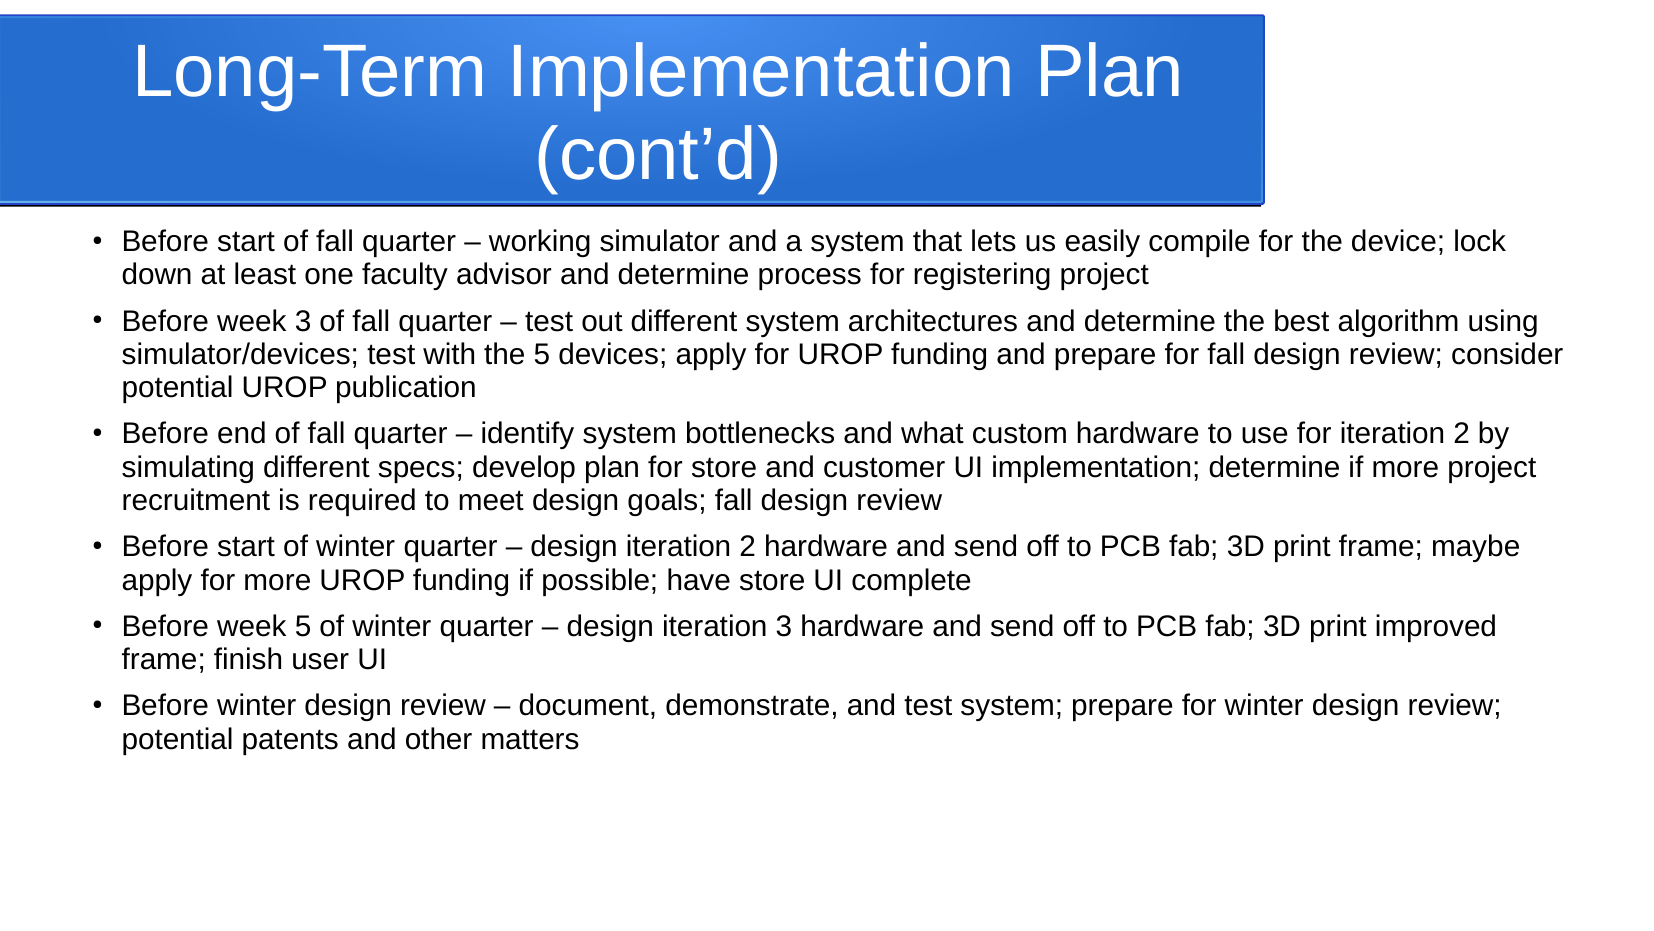

# Long-Term Implementation Plan (cont’d)
Before start of fall quarter – working simulator and a system that lets us easily compile for the device; lock down at least one faculty advisor and determine process for registering project
Before week 3 of fall quarter – test out different system architectures and determine the best algorithm using simulator/devices; test with the 5 devices; apply for UROP funding and prepare for fall design review; consider potential UROP publication
Before end of fall quarter – identify system bottlenecks and what custom hardware to use for iteration 2 by simulating different specs; develop plan for store and customer UI implementation; determine if more project recruitment is required to meet design goals; fall design review
Before start of winter quarter – design iteration 2 hardware and send off to PCB fab; 3D print frame; maybe apply for more UROP funding if possible; have store UI complete
Before week 5 of winter quarter – design iteration 3 hardware and send off to PCB fab; 3D print improved frame; finish user UI
Before winter design review – document, demonstrate, and test system; prepare for winter design review; potential patents and other matters